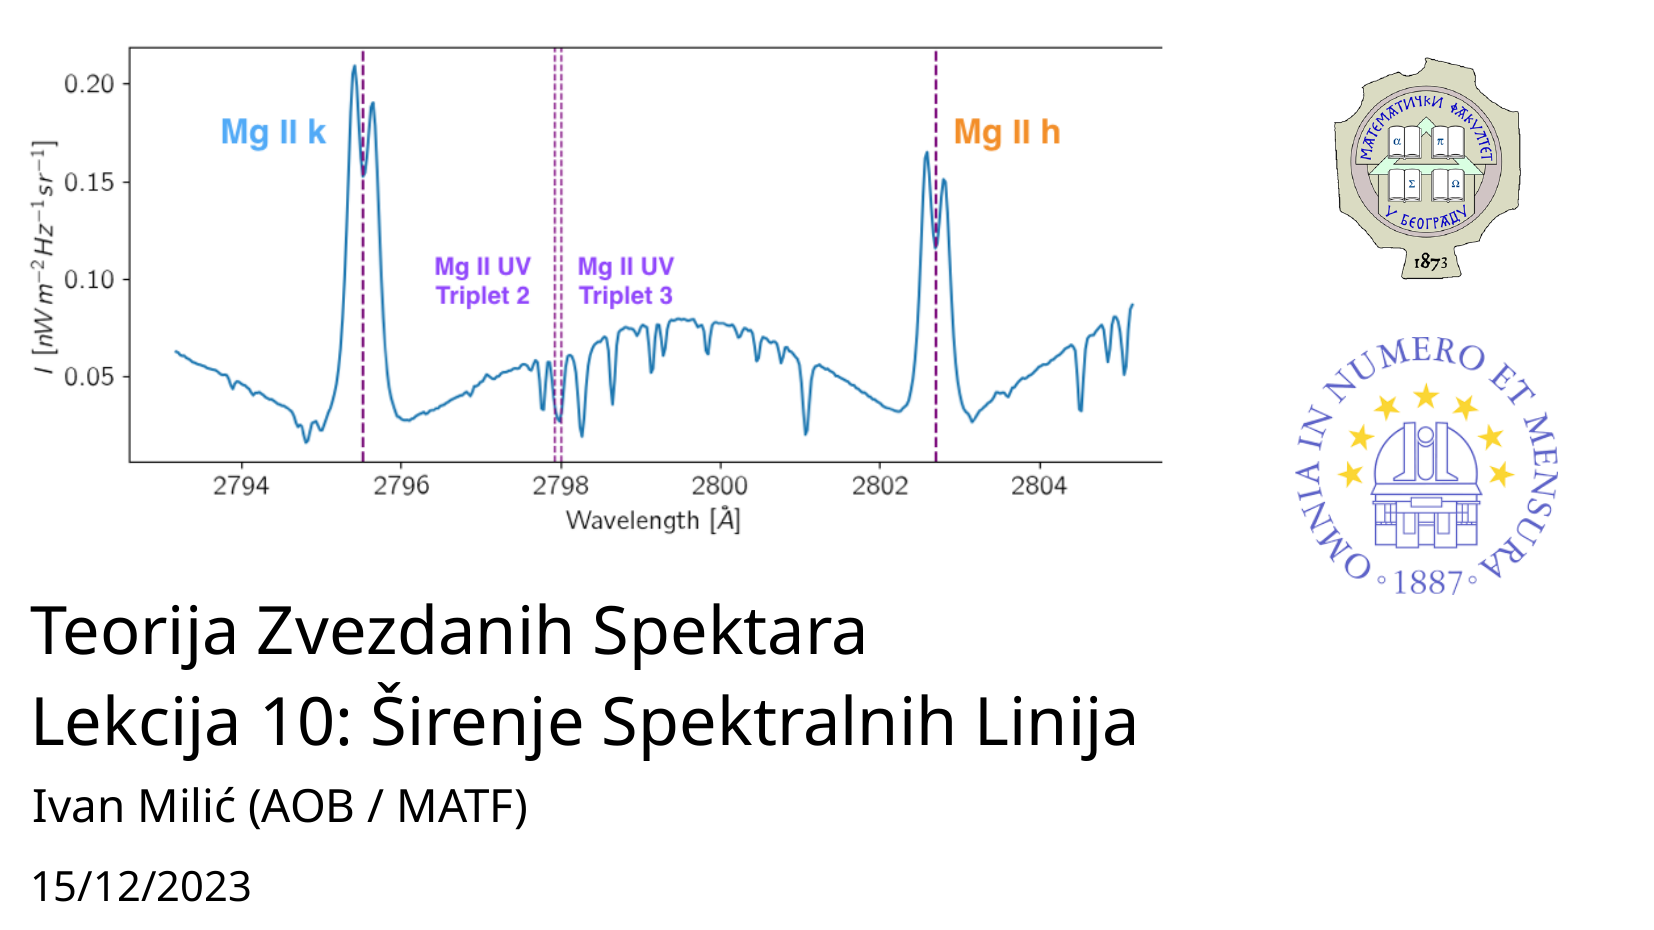

Teorija Zvezdanih Spektara
Lekcija 10: Širenje Spektralnih Linija
Ivan Milić (AOB / MATF)
# 15/12/2023